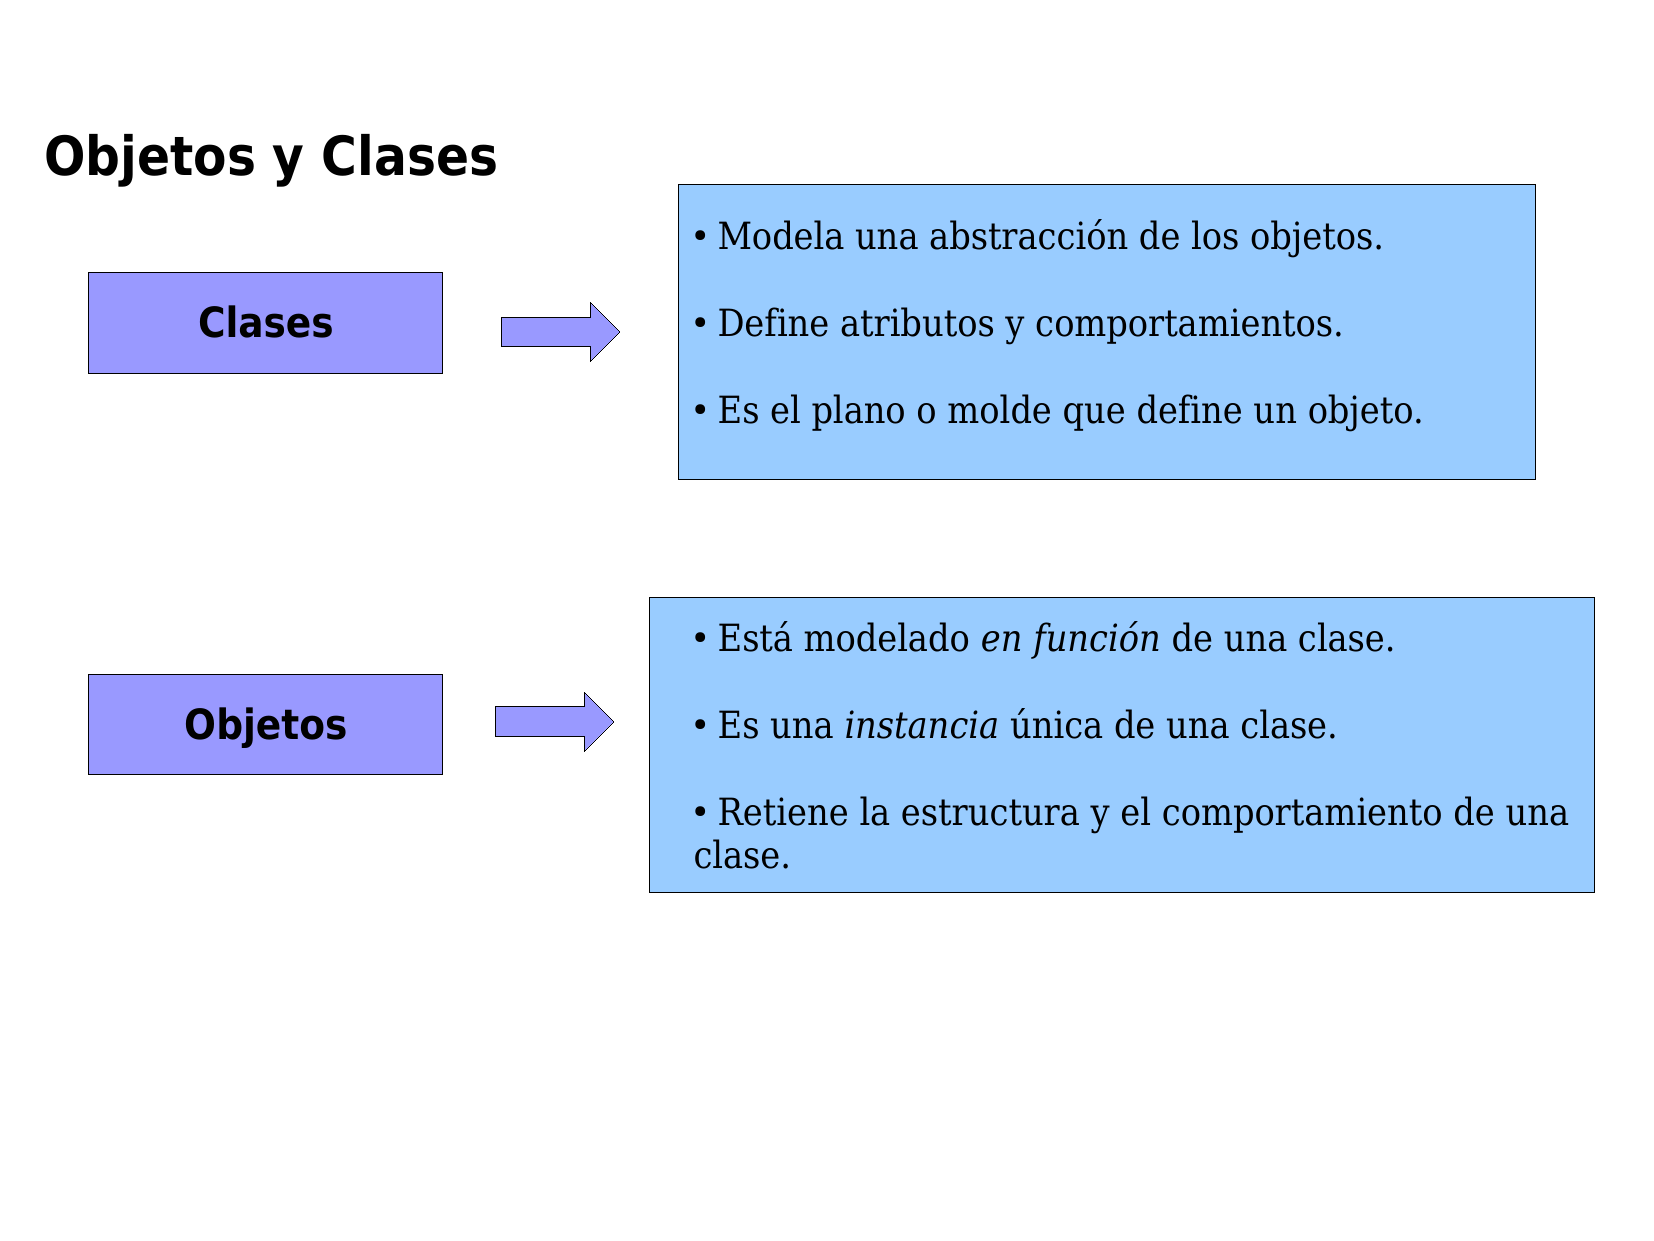

Objetos y Clases
 Modela una abstracción de los objetos.
 Define atributos y comportamientos.
 Es el plano o molde que define un objeto.
Clases
 Está modelado en función de una clase.
 Es una instancia única de una clase.
 Retiene la estructura y el comportamiento de una clase.
Objetos